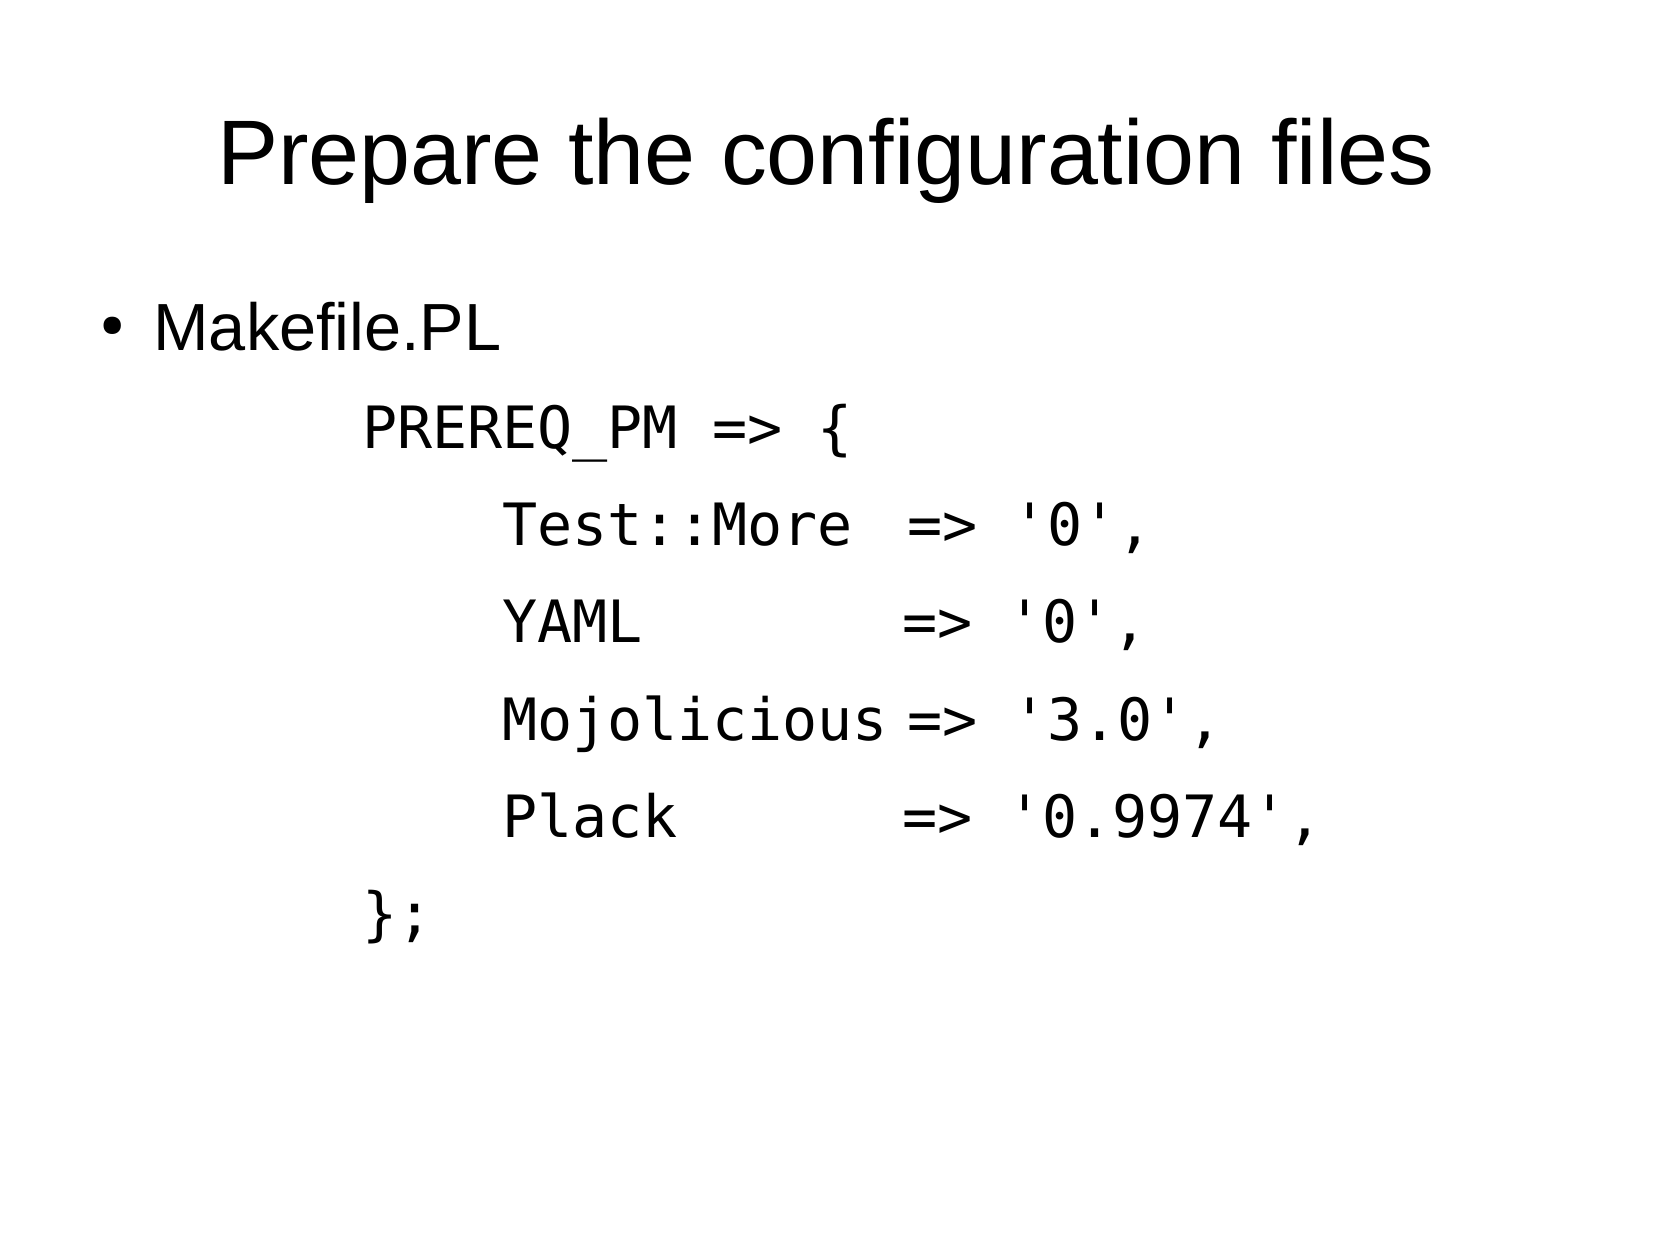

# Prepare the configuration files
Makefile.PL
 PREREQ_PM => {
 Test::More	=> '0',
 YAML			 => '0',
 Mojolicious	=> '3.0',
 Plack			 => '0.9974',
 };